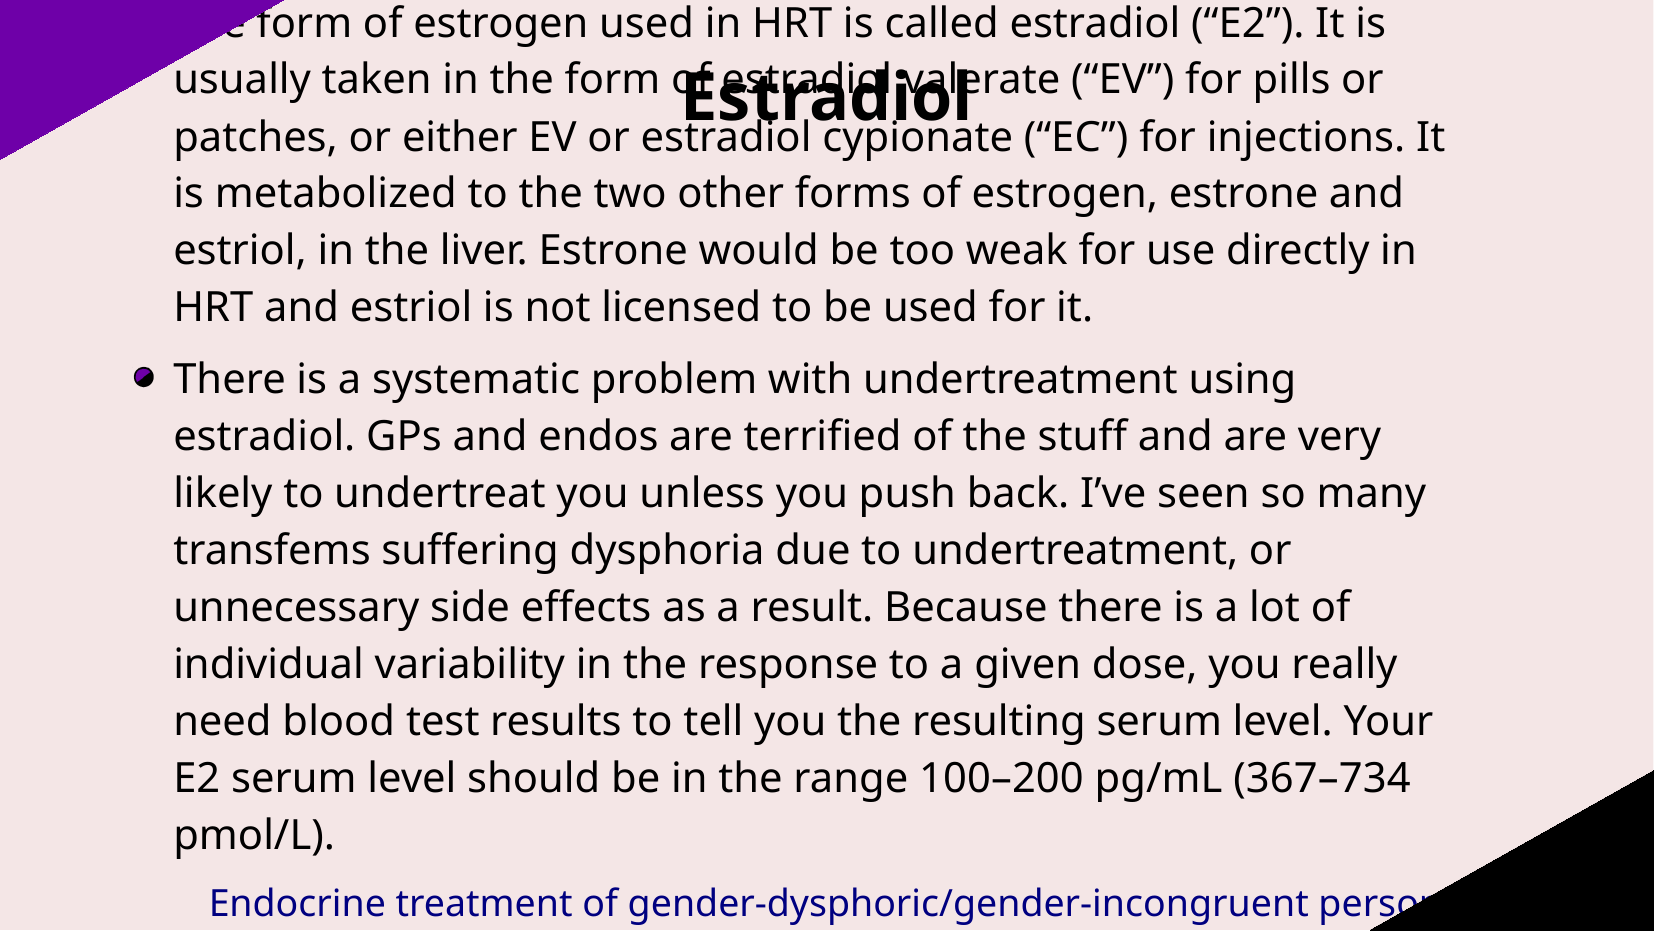

The form of estrogen used in HRT is called estradiol (“E2”). It is usually taken in the form of estradiol valerate (“EV”) for pills or patches, or either EV or estradiol cypionate (“EC”) for injections. It is metabolized to the two other forms of estrogen, estrone and estriol, in the liver. Estrone would be too weak for use directly in HRT and estriol is not licensed to be used for it.
There is a systematic problem with undertreatment using estradiol. GPs and endos are terrified of the stuff and are very likely to undertreat you unless you push back. I’ve seen so many transfems suffering dysphoria due to undertreatment, or unnecessary side effects as a result. Because there is a lot of individual variability in the response to a given dose, you really need blood test results to tell you the resulting serum level. Your E2 serum level should be in the range 100–200 pg/mL (367–734 pmol/L).
Endocrine treatment of gender-dysphoric/gender-incongruent persons: An Endocrine Society Clinical Practice Guideline
[Hembree, Cohen-Kettenis, Gooren, Hannema et al 2017]
# Estradiol